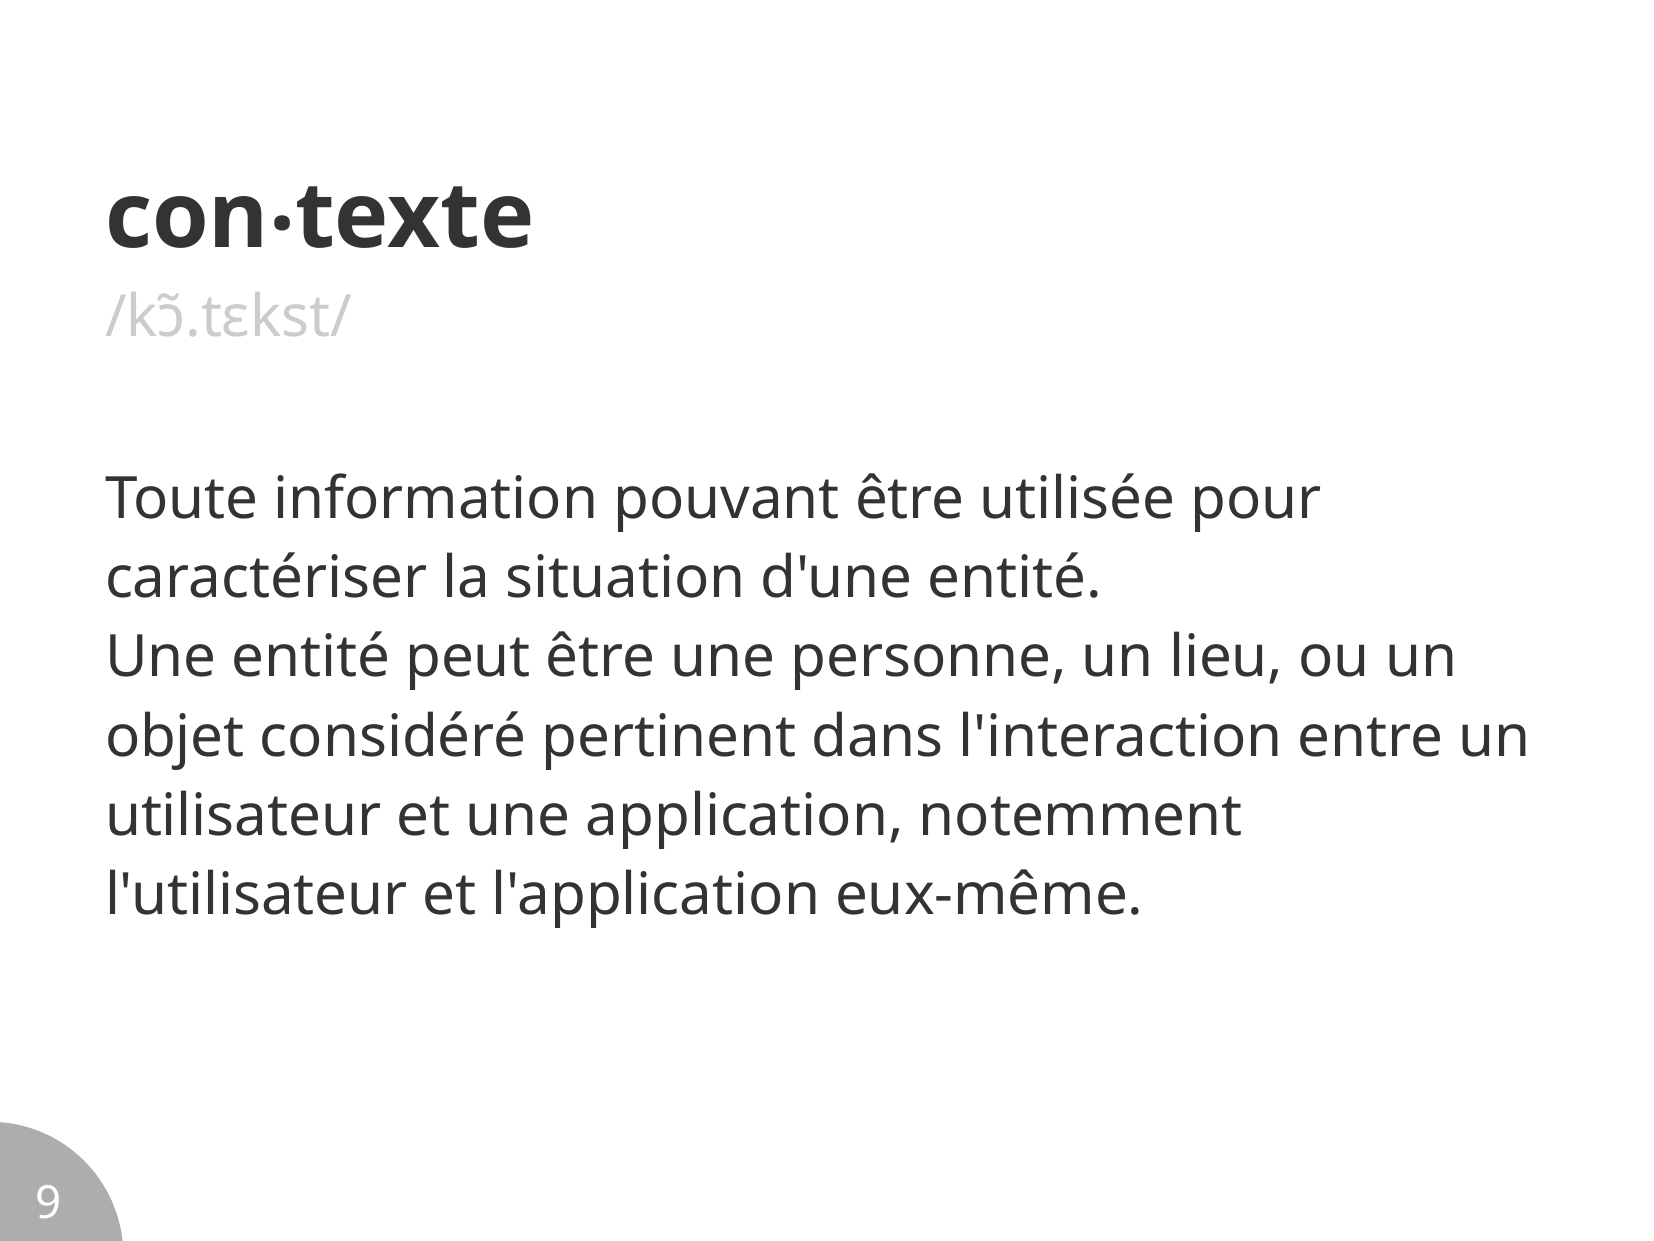

con‧texte
/kɔ̃.tɛkst/
Toute information pouvant être utilisée pour caractériser la situation d'une entité.
Une entité peut être une personne, un lieu, ou un objet considéré pertinent dans l'interaction entre un utilisateur et une application, notemment l'utilisateur et l'application eux-même.
#
9